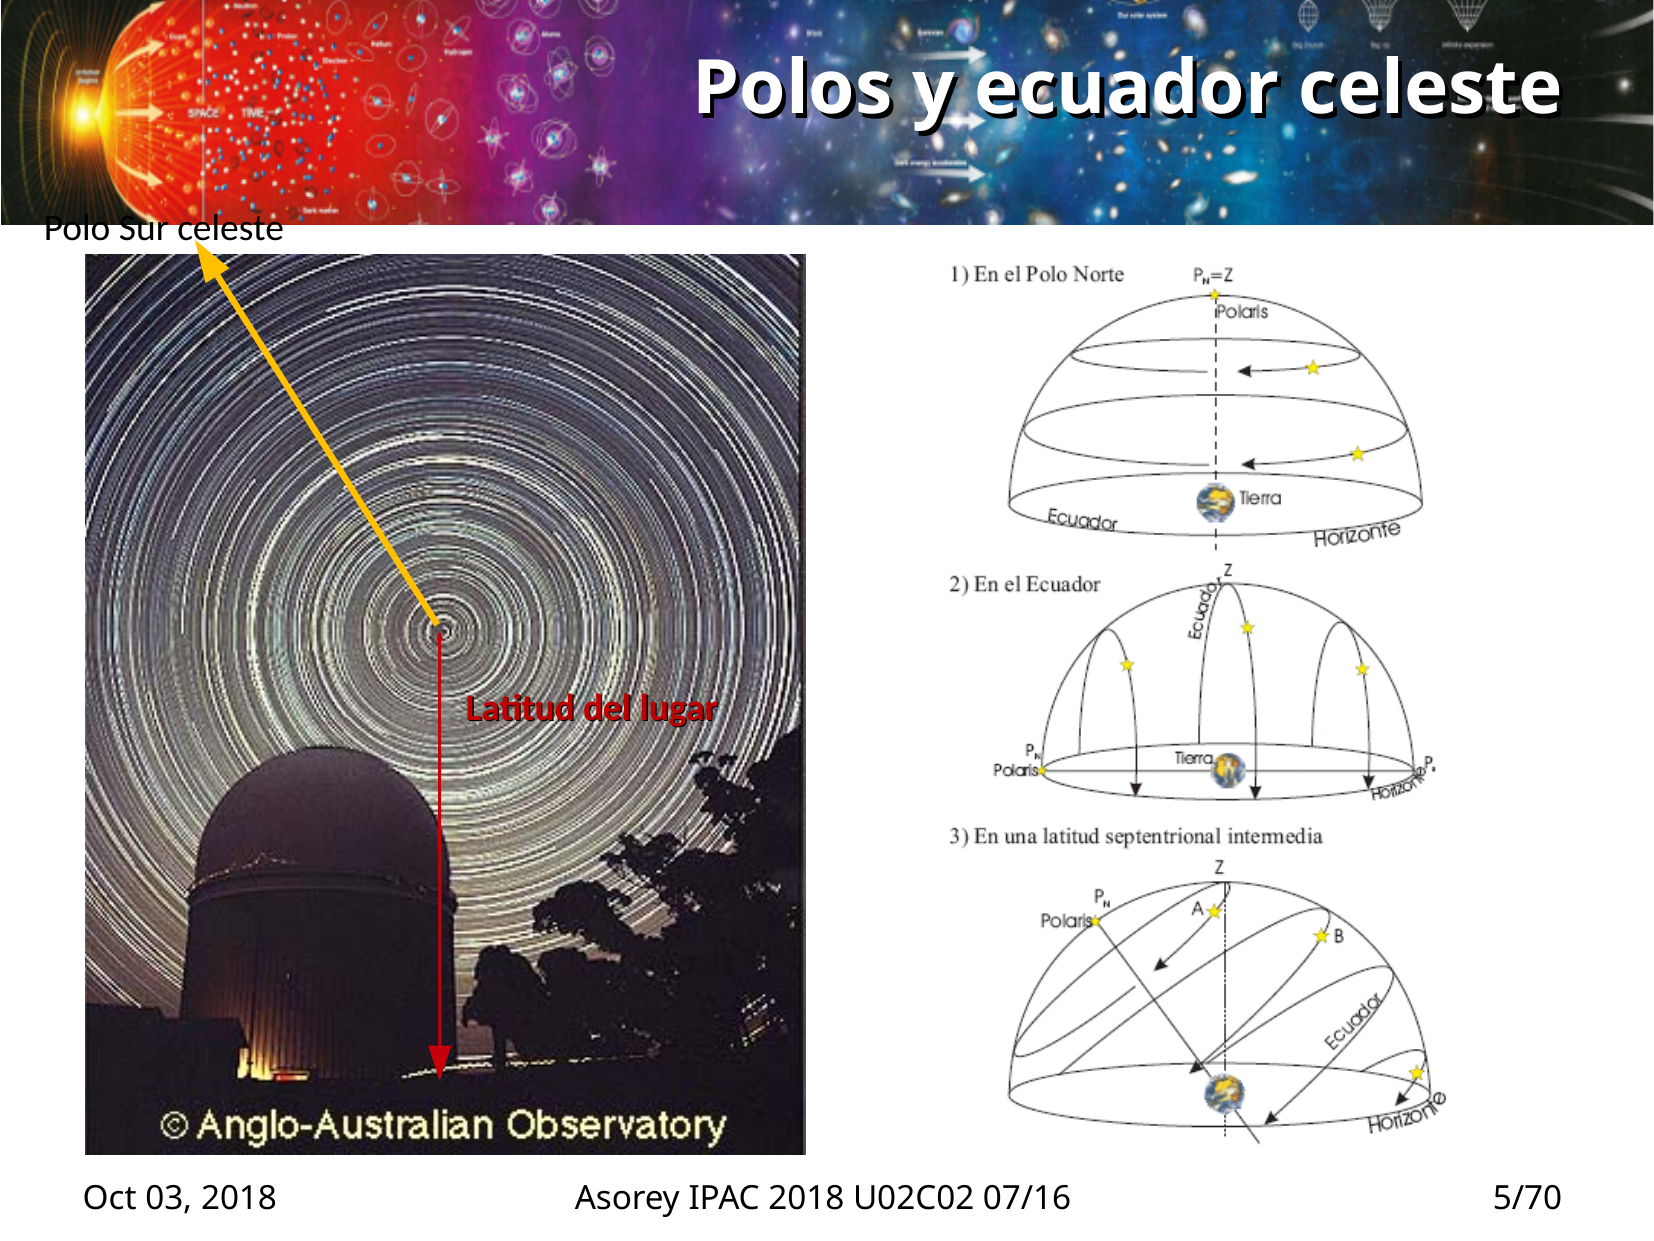

# Polos y ecuador celeste
Polo Sur celeste
Latitud del lugar
Oct 03, 2018
Asorey IPAC 2018 U02C02 07/16
5